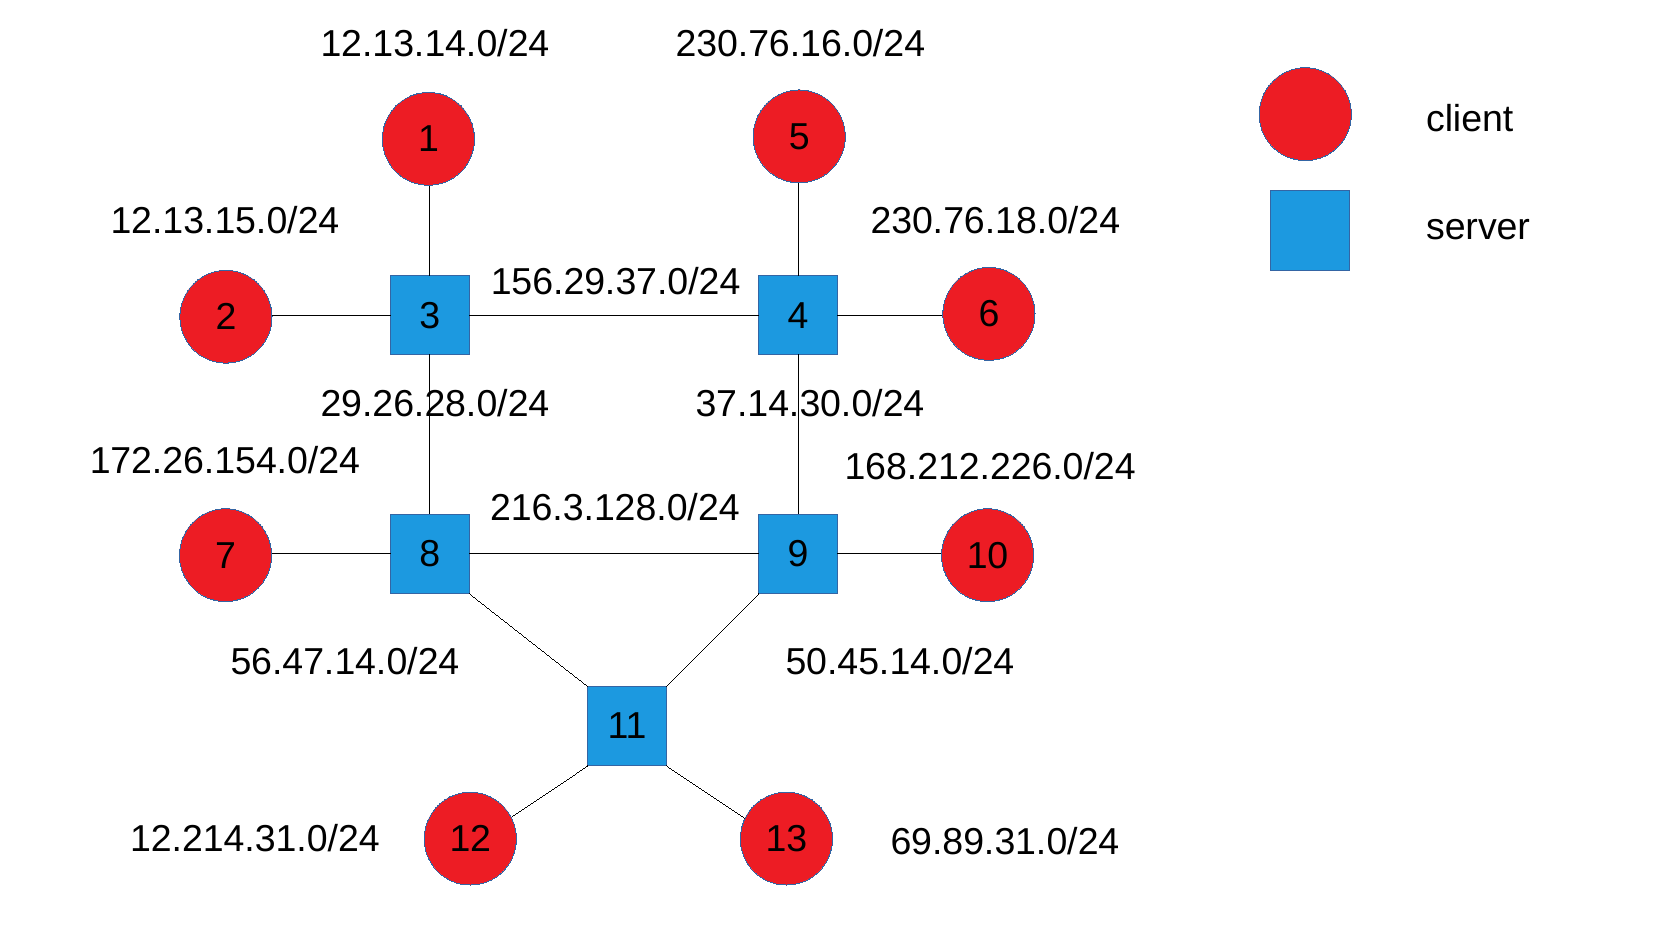

12.13.14.0/24
230.76.16.0/24
5
client
1
12.13.15.0/24
230.76.18.0/24
server
156.29.37.0/24
6
2
3
4
29.26.28.0/24
37.14.30.0/24
172.26.154.0/24
168.212.226.0/24
216.3.128.0/24
7
10
8
9
56.47.14.0/24
50.45.14.0/24
11
12
13
12.214.31.0/24
69.89.31.0/24